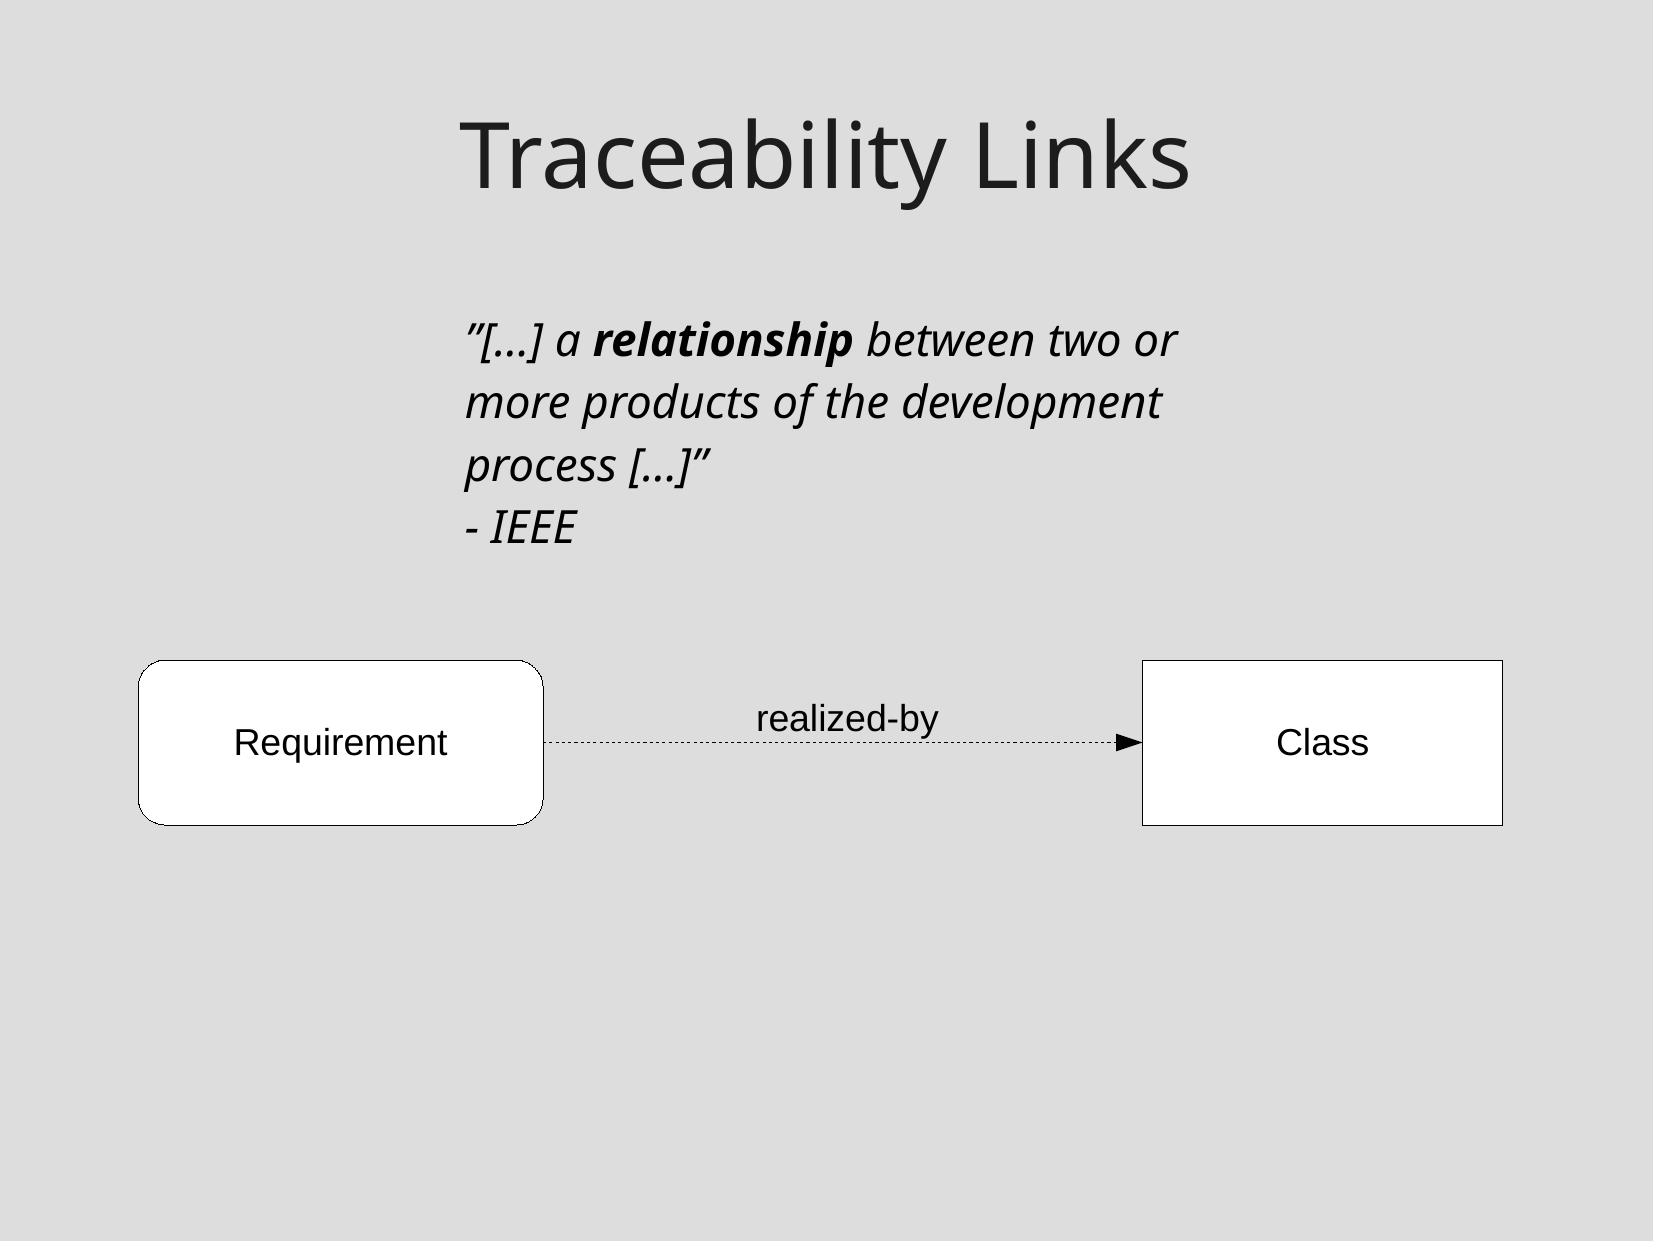

# Traceability Links
”[...] a relationship between two or more products of the development process [...]”
- IEEE
Requirement
Class
realized-by